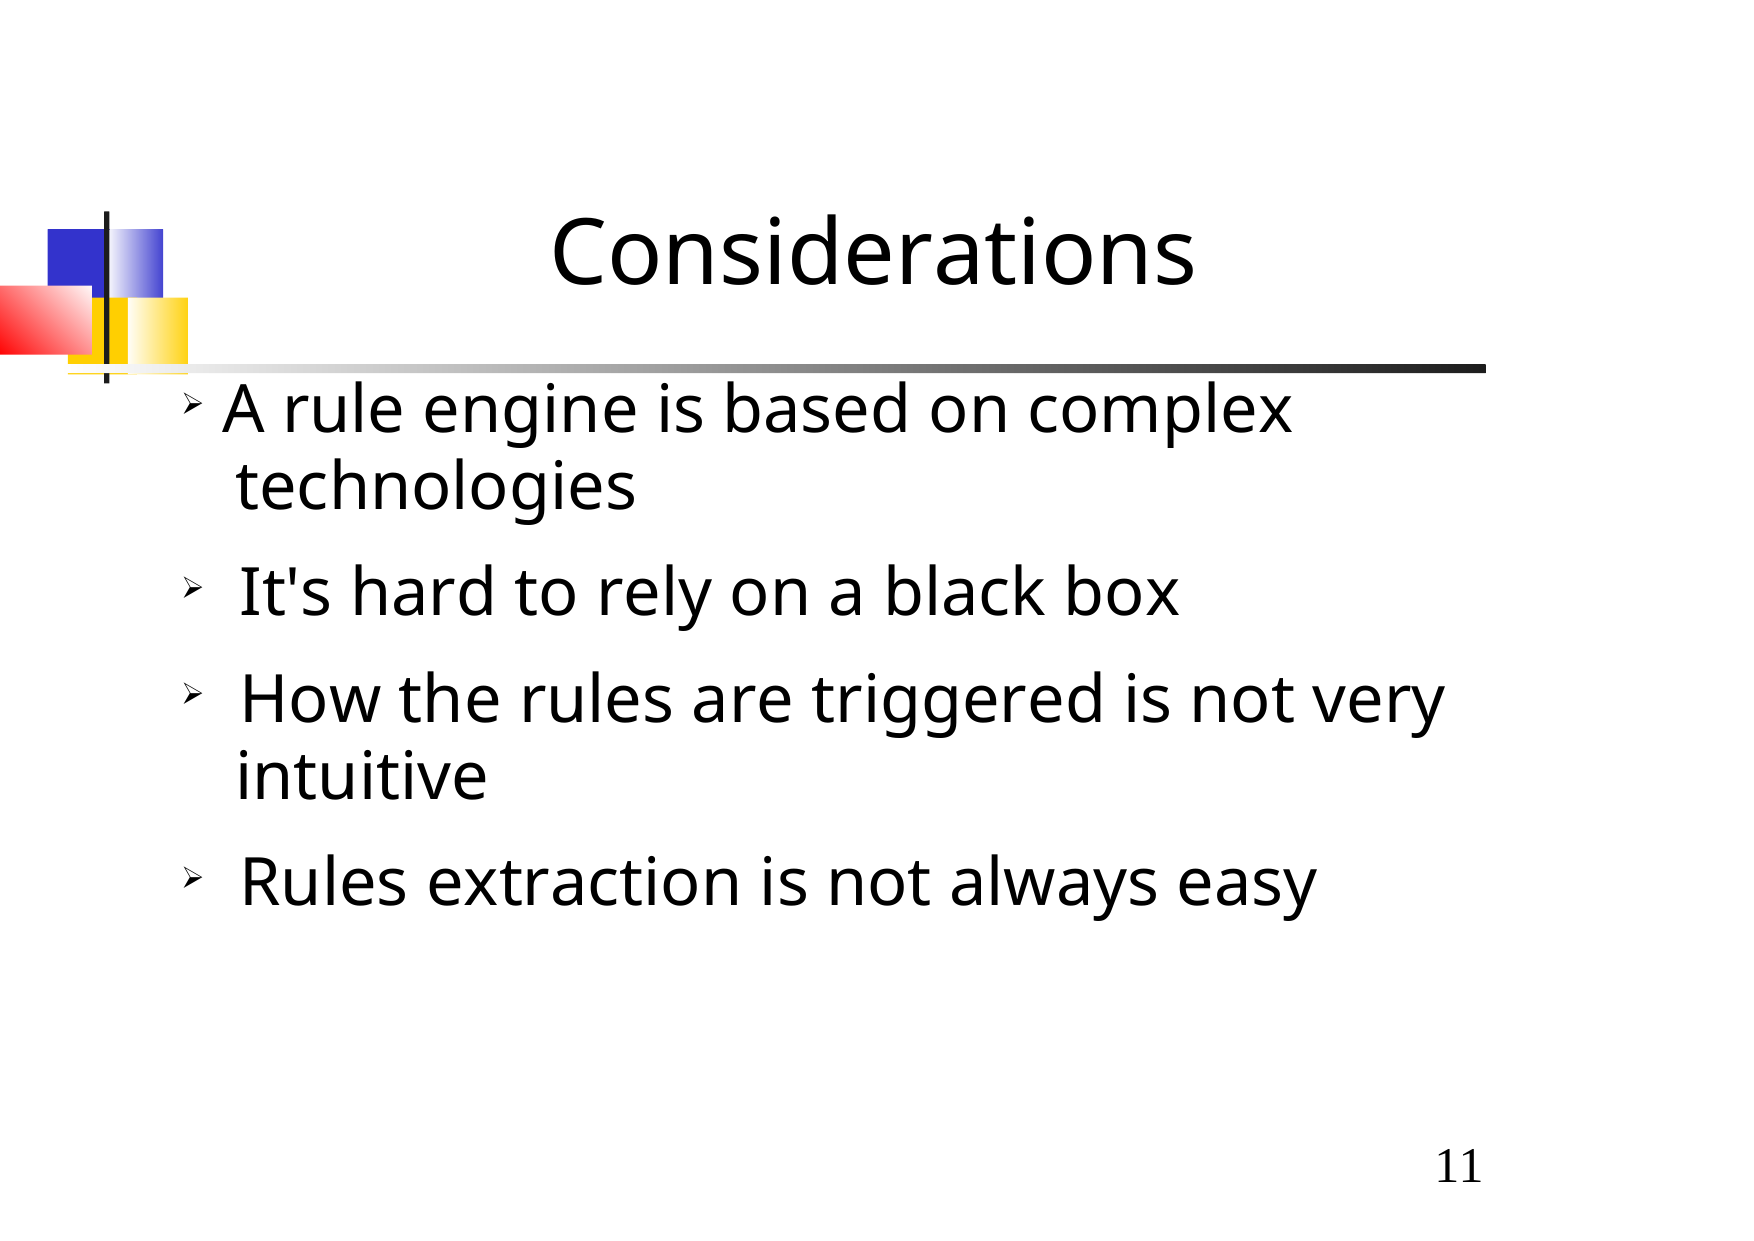

# Considerations
 A rule engine is based on complex technologies
  It's hard to rely on a black box
  How the rules are triggered is not very intuitive
  Rules extraction is not always easy